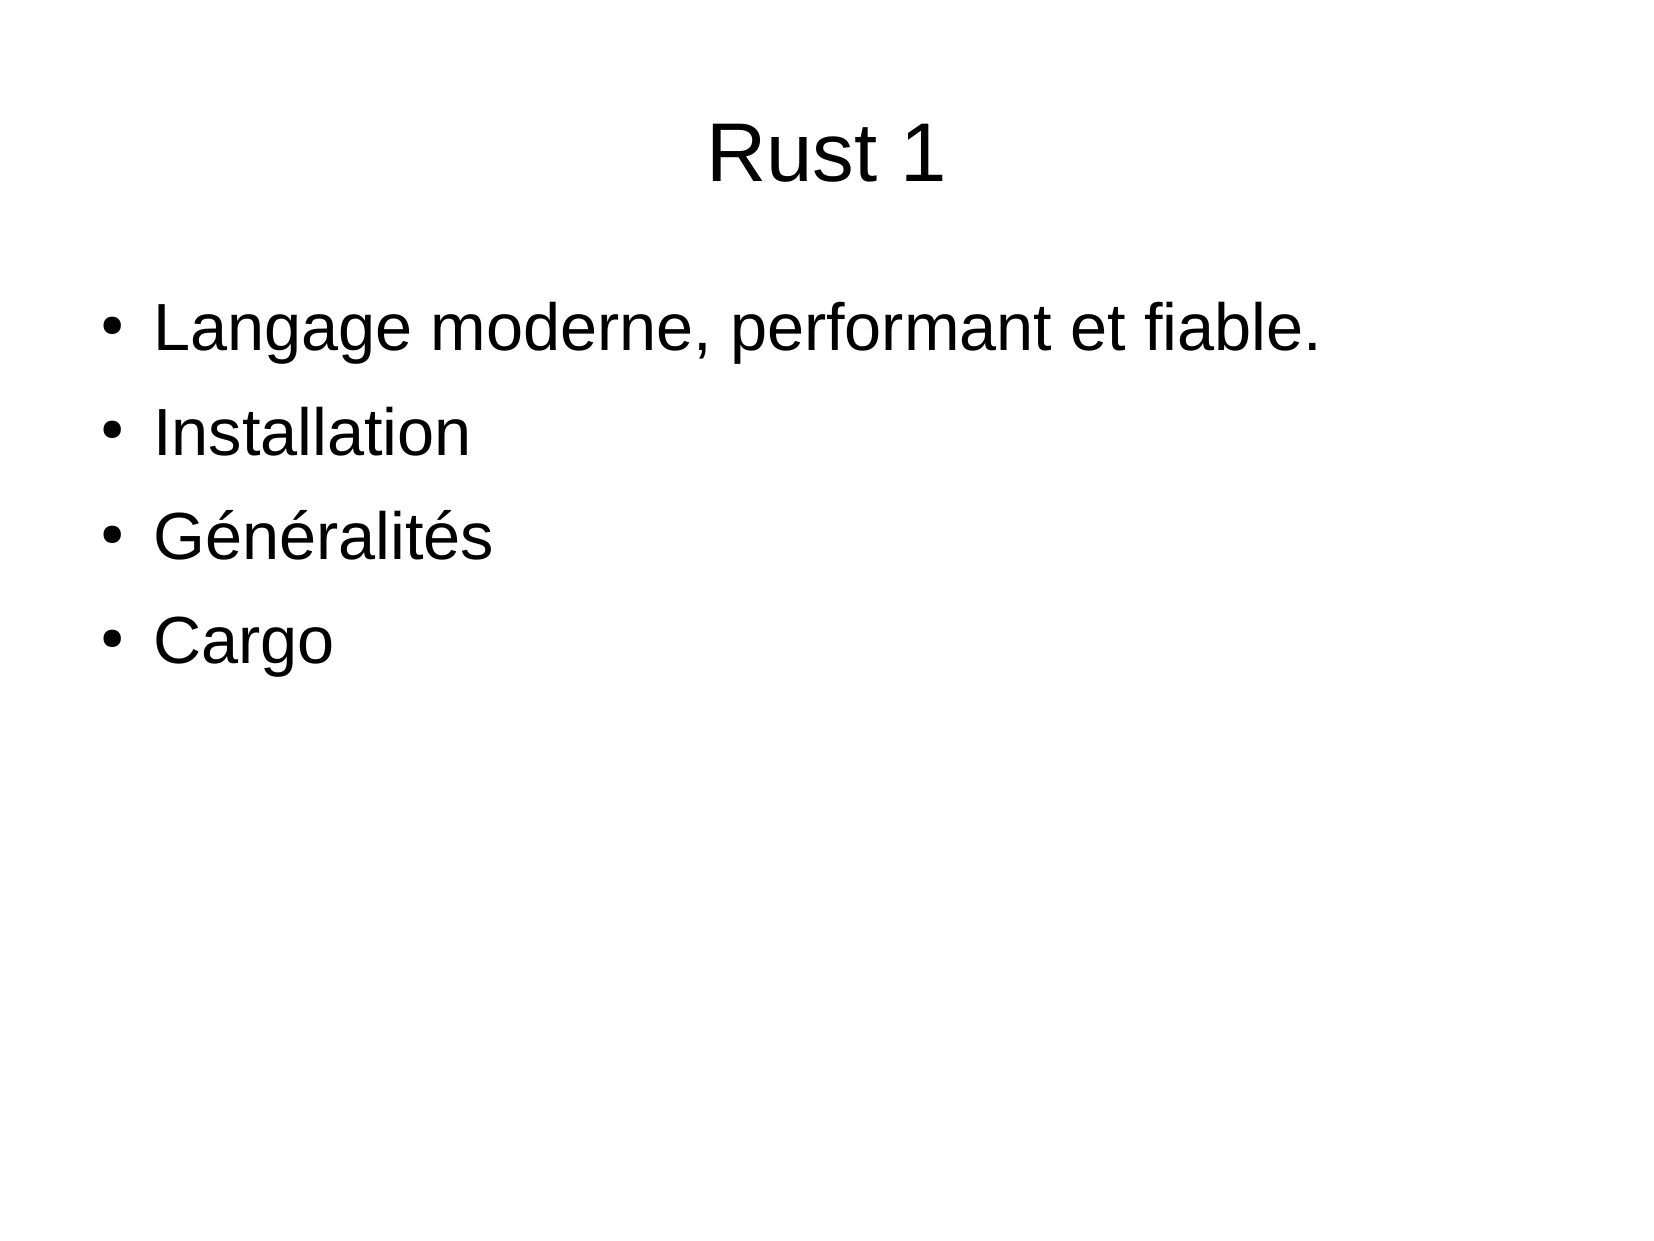

# Rust 1
Langage moderne, performant et fiable.
Installation
Généralités
Cargo